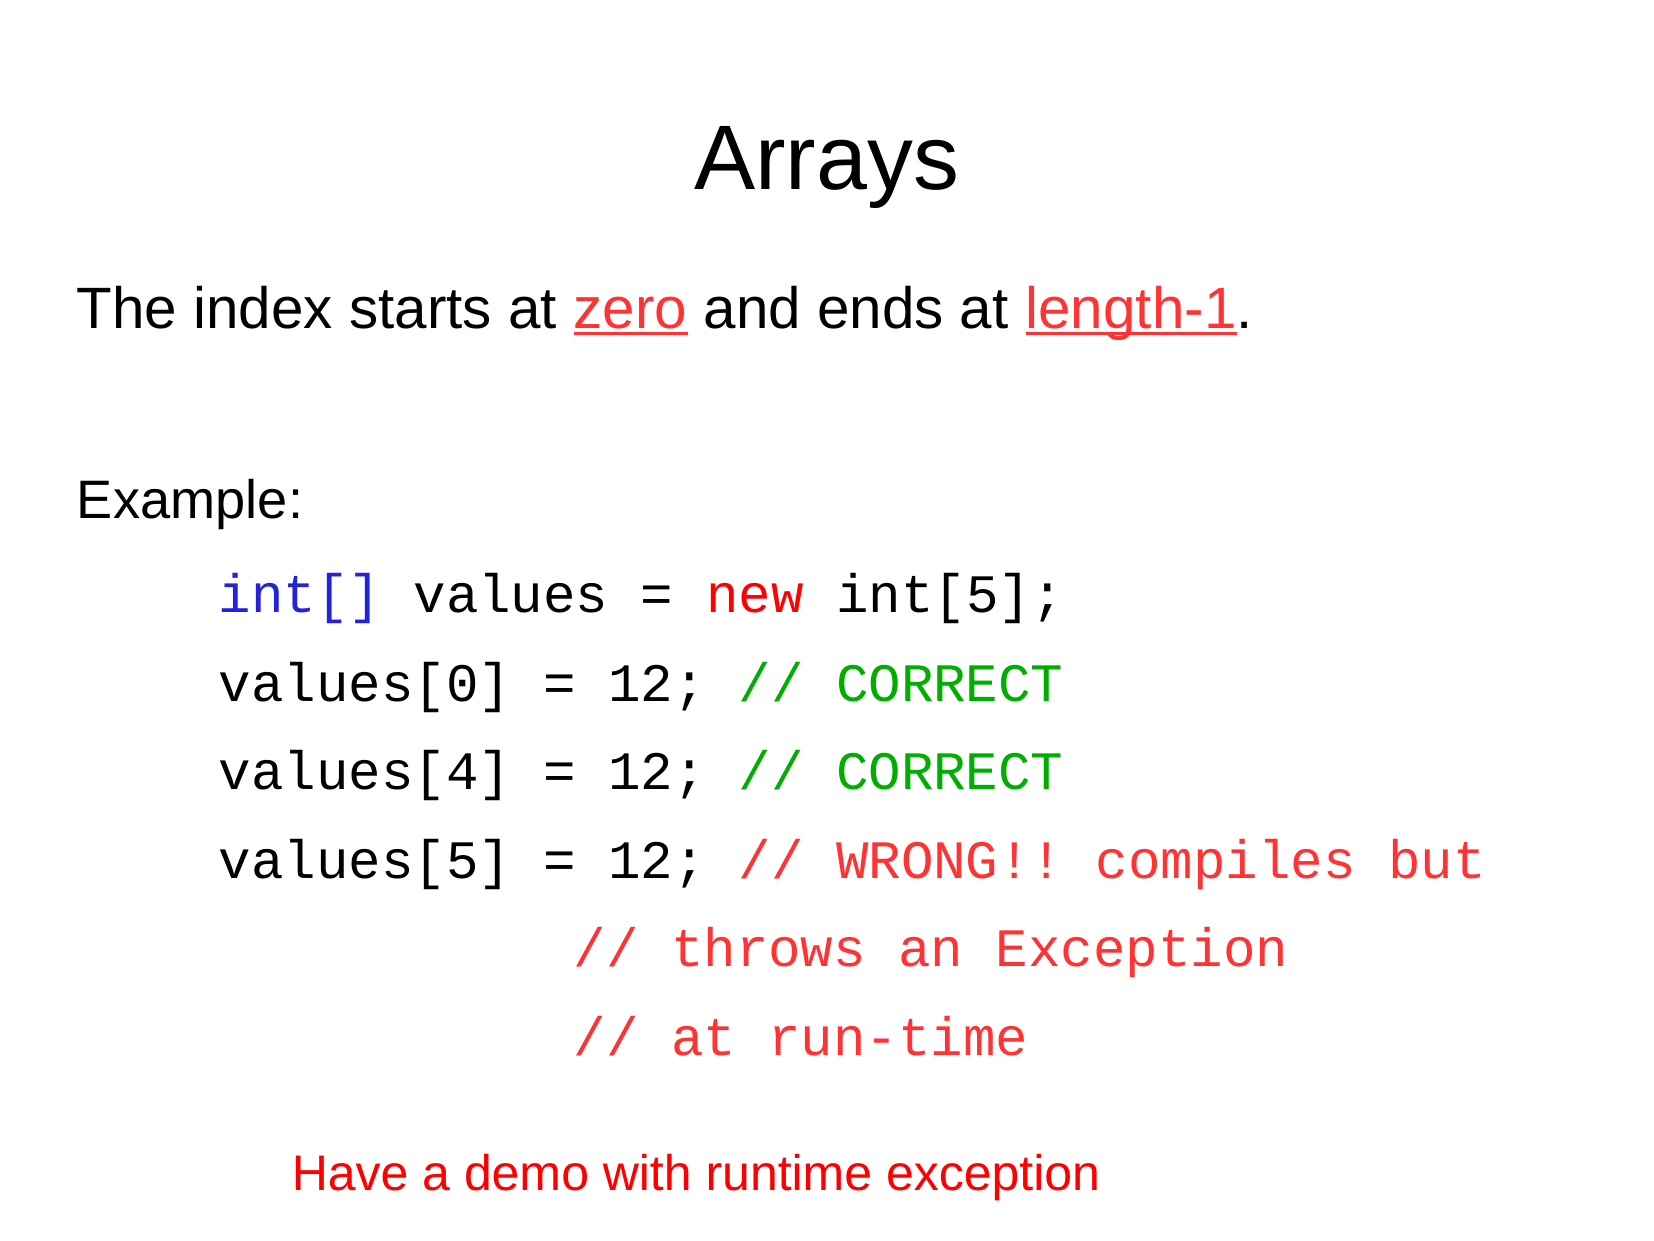

# Arrays
The index starts at zero and ends at length-1.
Example:
int[] values = new int[5];
values[0] = 12; // CORRECT
values[4] = 12; // CORRECT
values[5] = 12; // WRONG!! compiles but
			 // throws an Exception
			 // at run-time
Have a demo with runtime exception